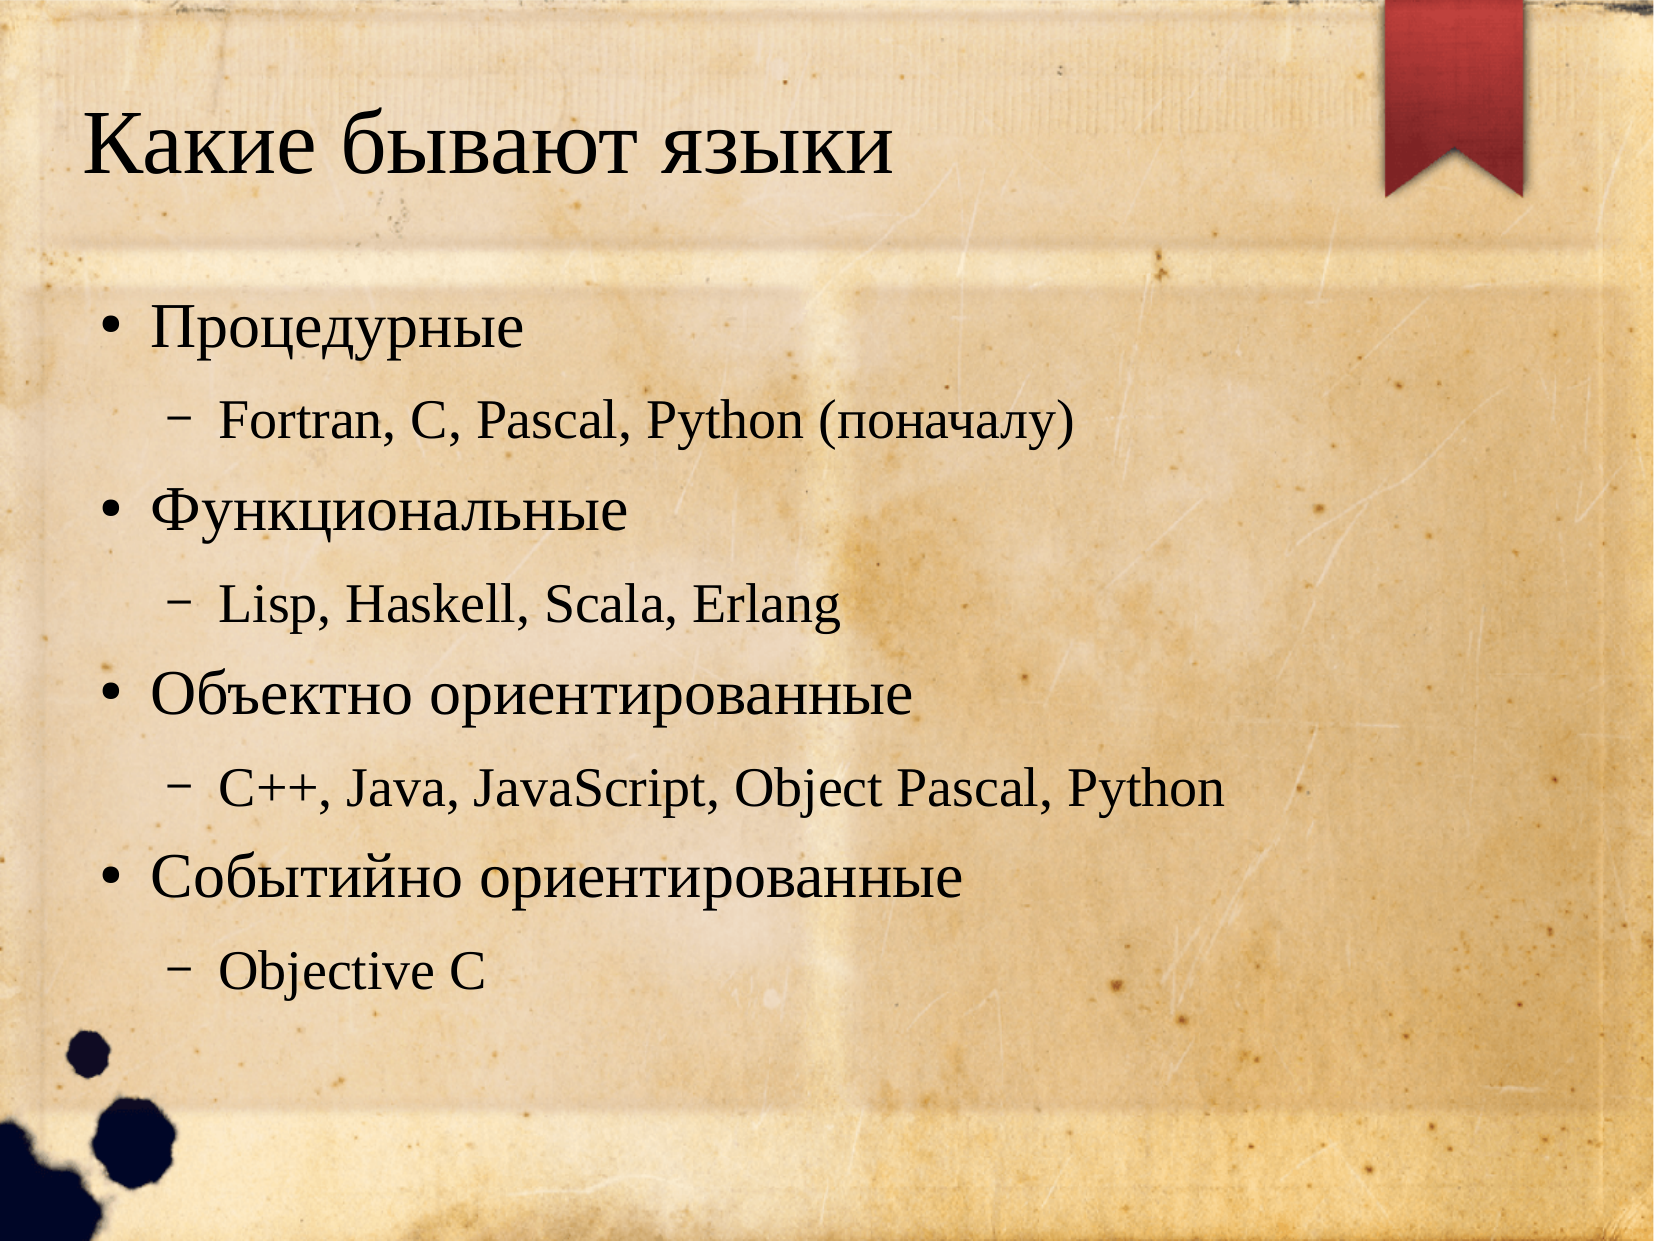

# Какие бывают языки
Процедурные
Fortran, C, Pascal, Python (поначалу)
Функциональные
Lisp, Haskell, Scala, Erlang
Объектно ориентированные
C++, Java, JavaScript, Object Pascal, Python
Событийно ориентированные
Objective C